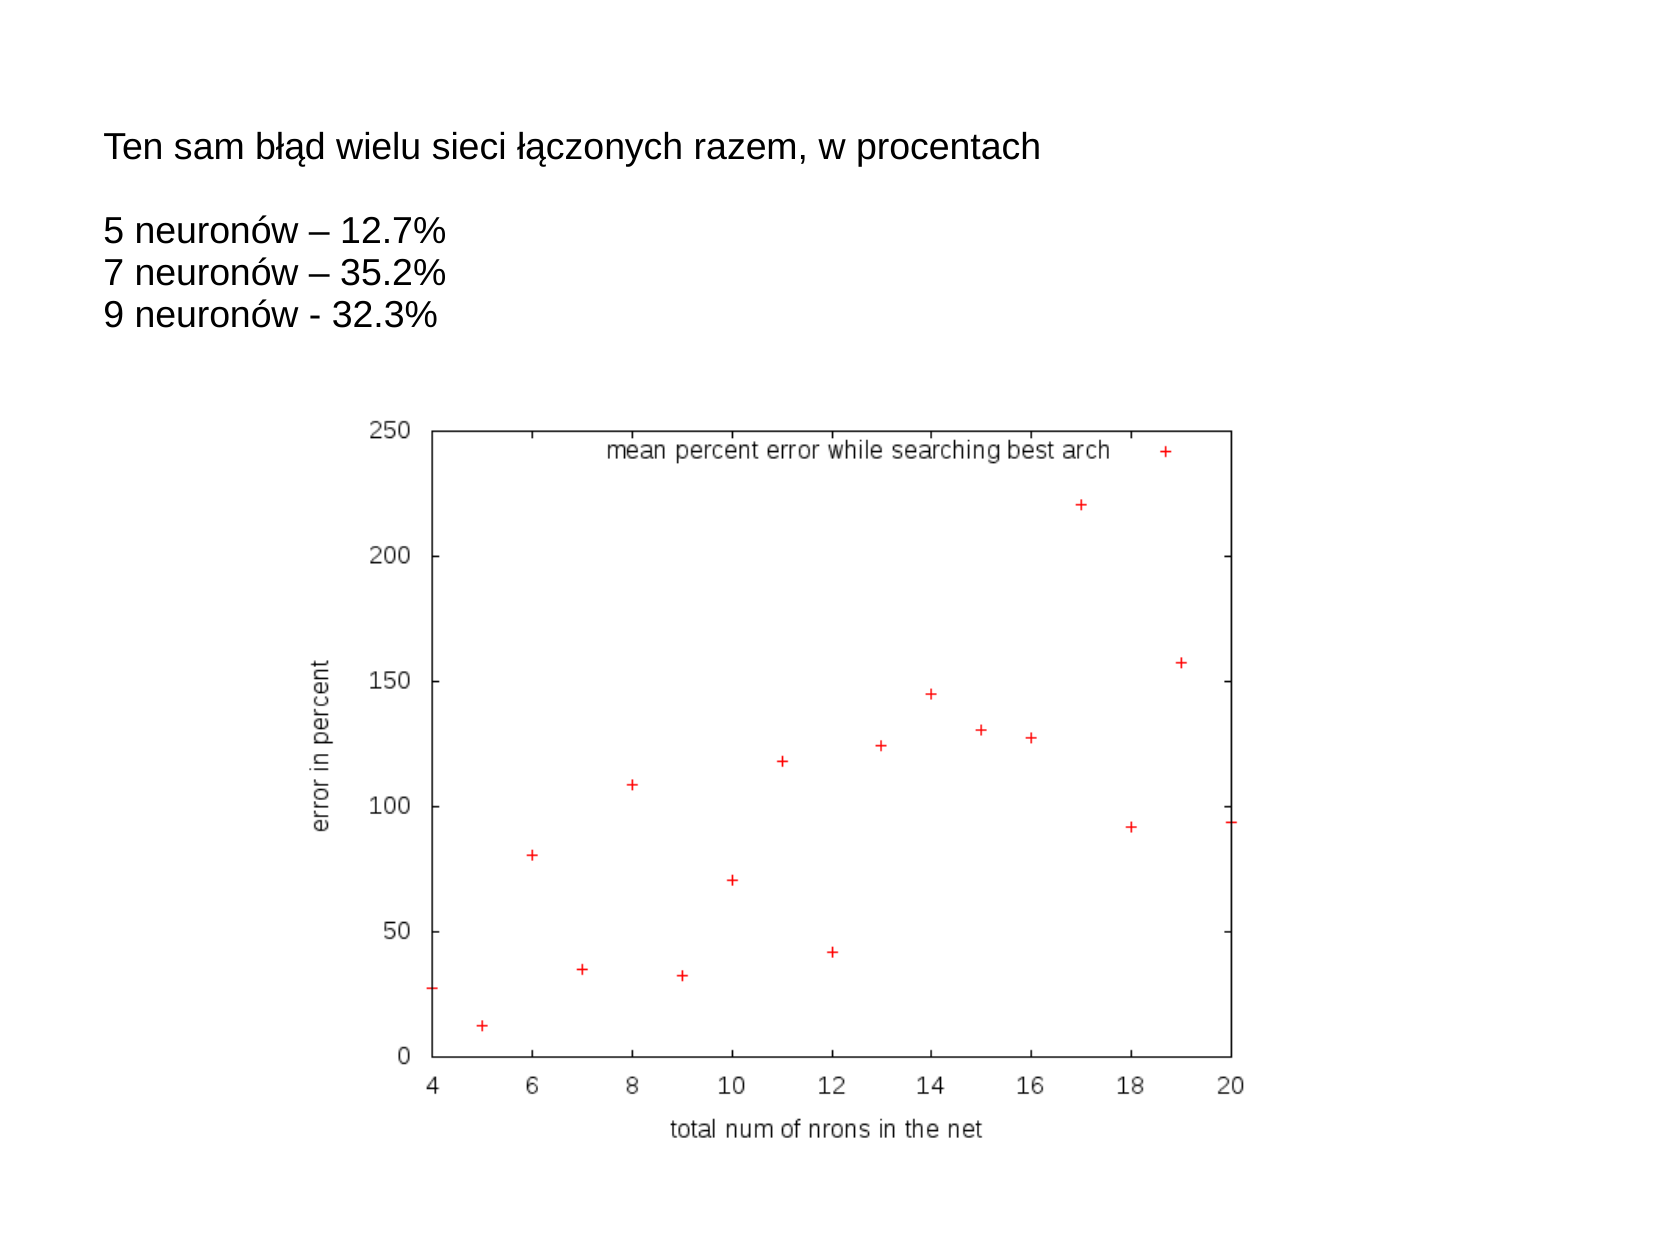

Ten sam błąd wielu sieci łączonych razem, w procentach
5 neuronów – 12.7%
7 neuronów – 35.2%
9 neuronów - 32.3%